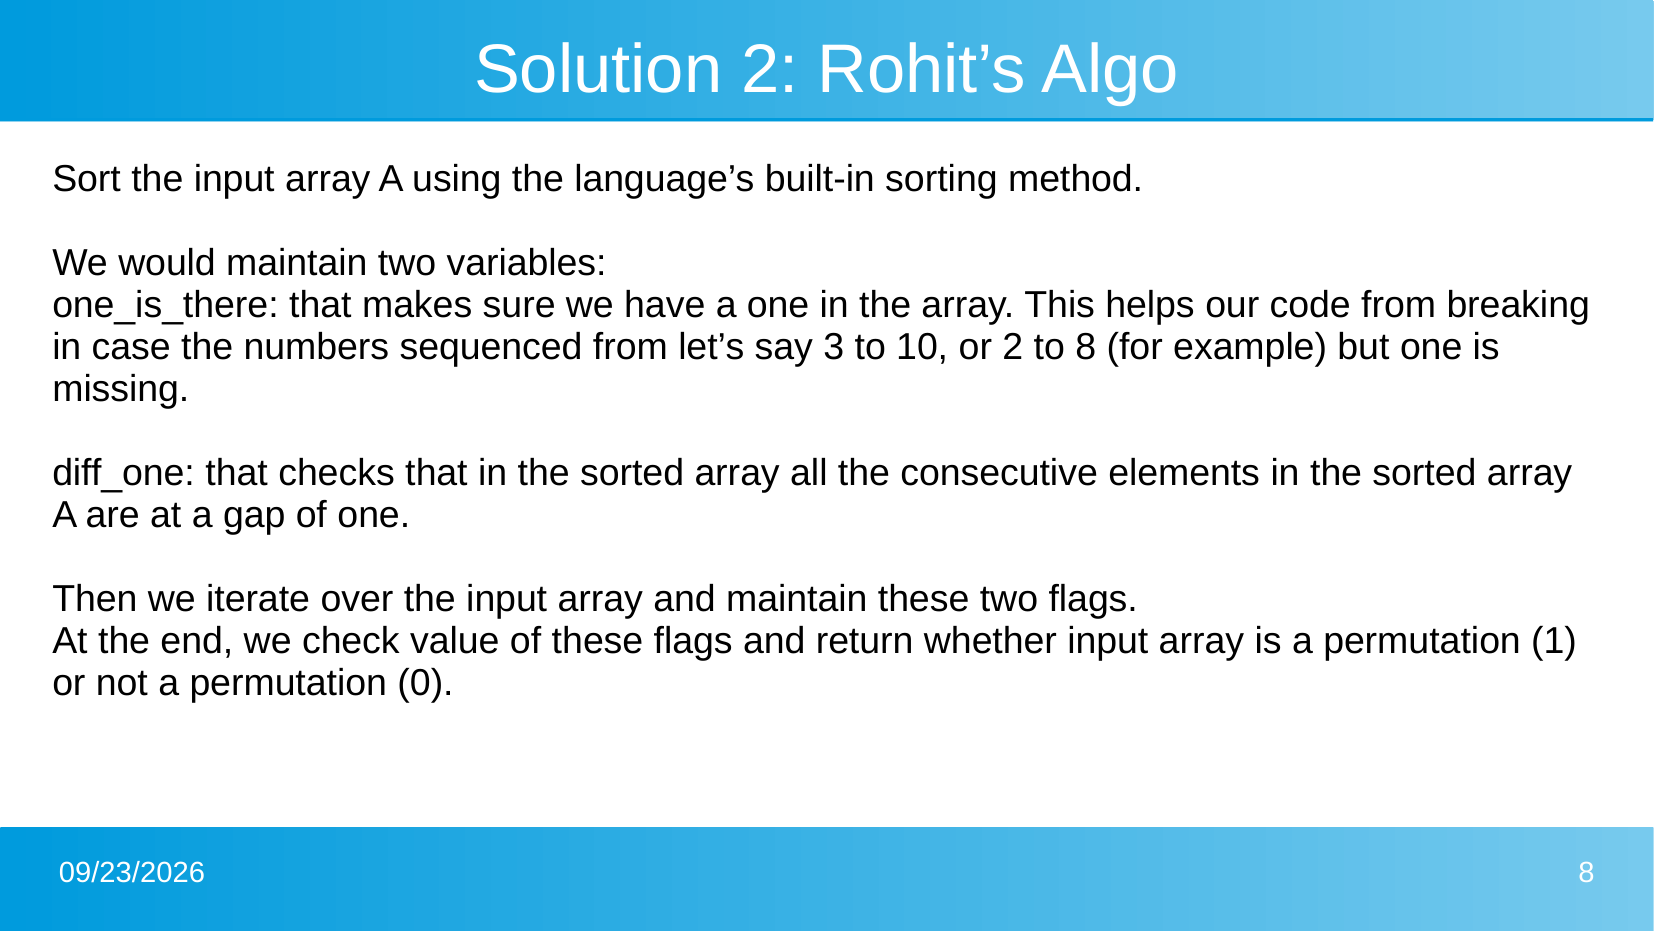

# Solution 2: Rohit’s Algo
Sort the input array A using the language’s built-in sorting method.
We would maintain two variables:
one_is_there: that makes sure we have a one in the array. This helps our code from breaking in case the numbers sequenced from let’s say 3 to 10, or 2 to 8 (for example) but one is missing.
diff_one: that checks that in the sorted array all the consecutive elements in the sorted array A are at a gap of one.
Then we iterate over the input array and maintain these two flags.
At the end, we check value of these flags and return whether input array is a permutation (1) or not a permutation (0).
8